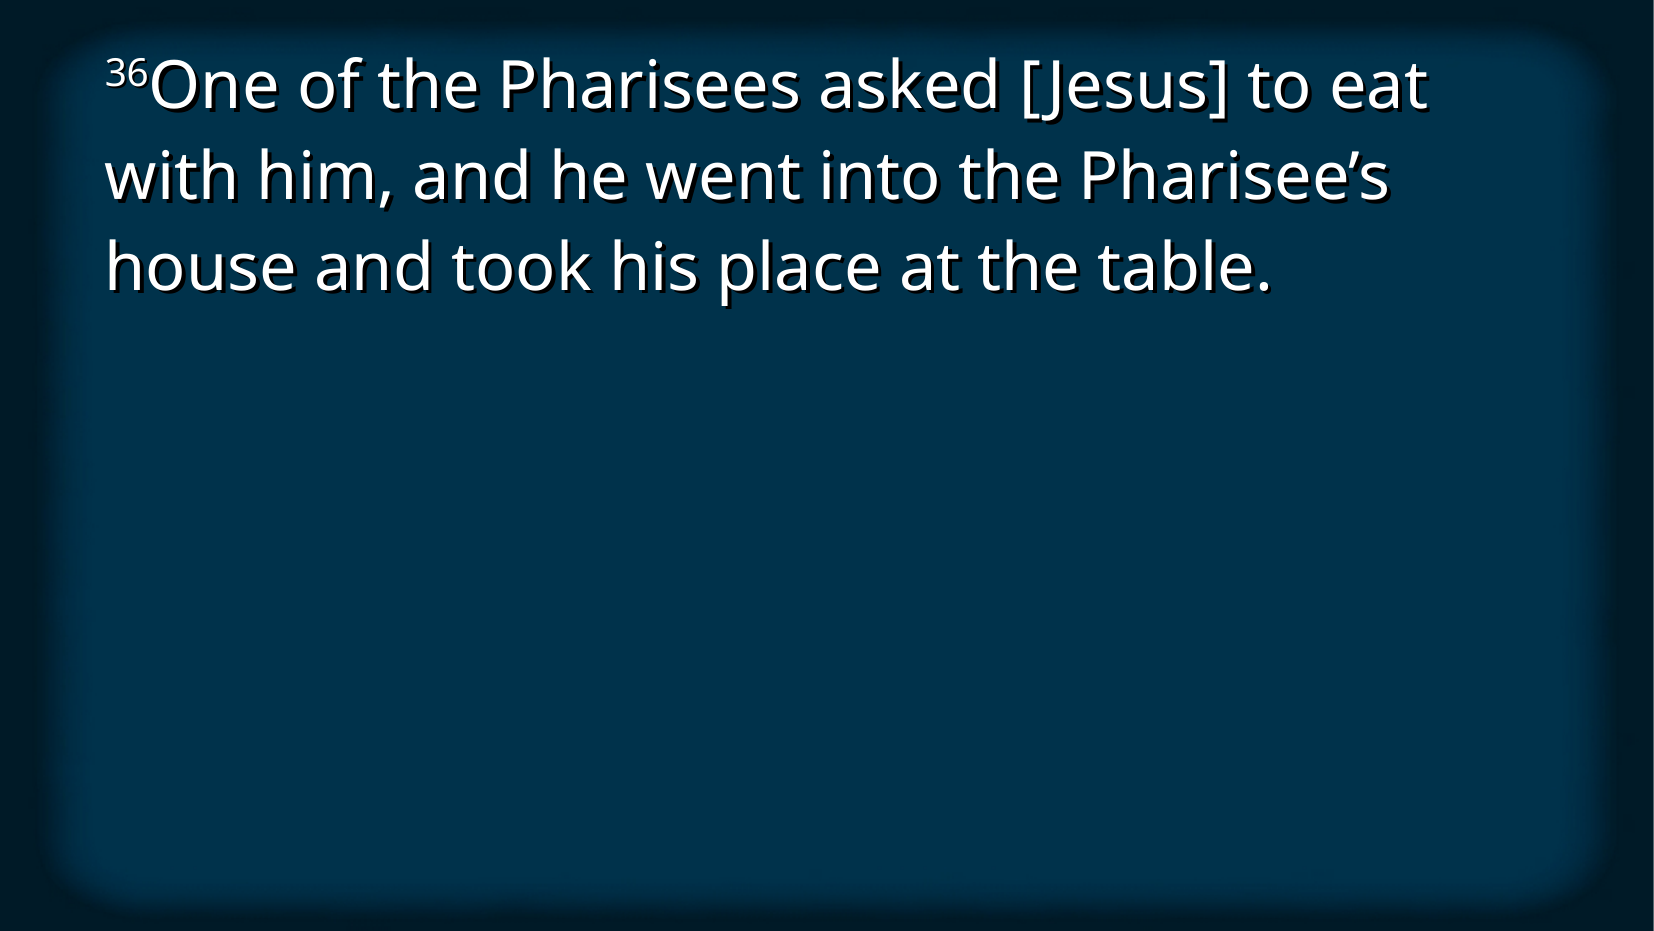

36One of the Pharisees asked [Jesus] to eat with him, and he went into the Pharisee’s house and took his place at the table.